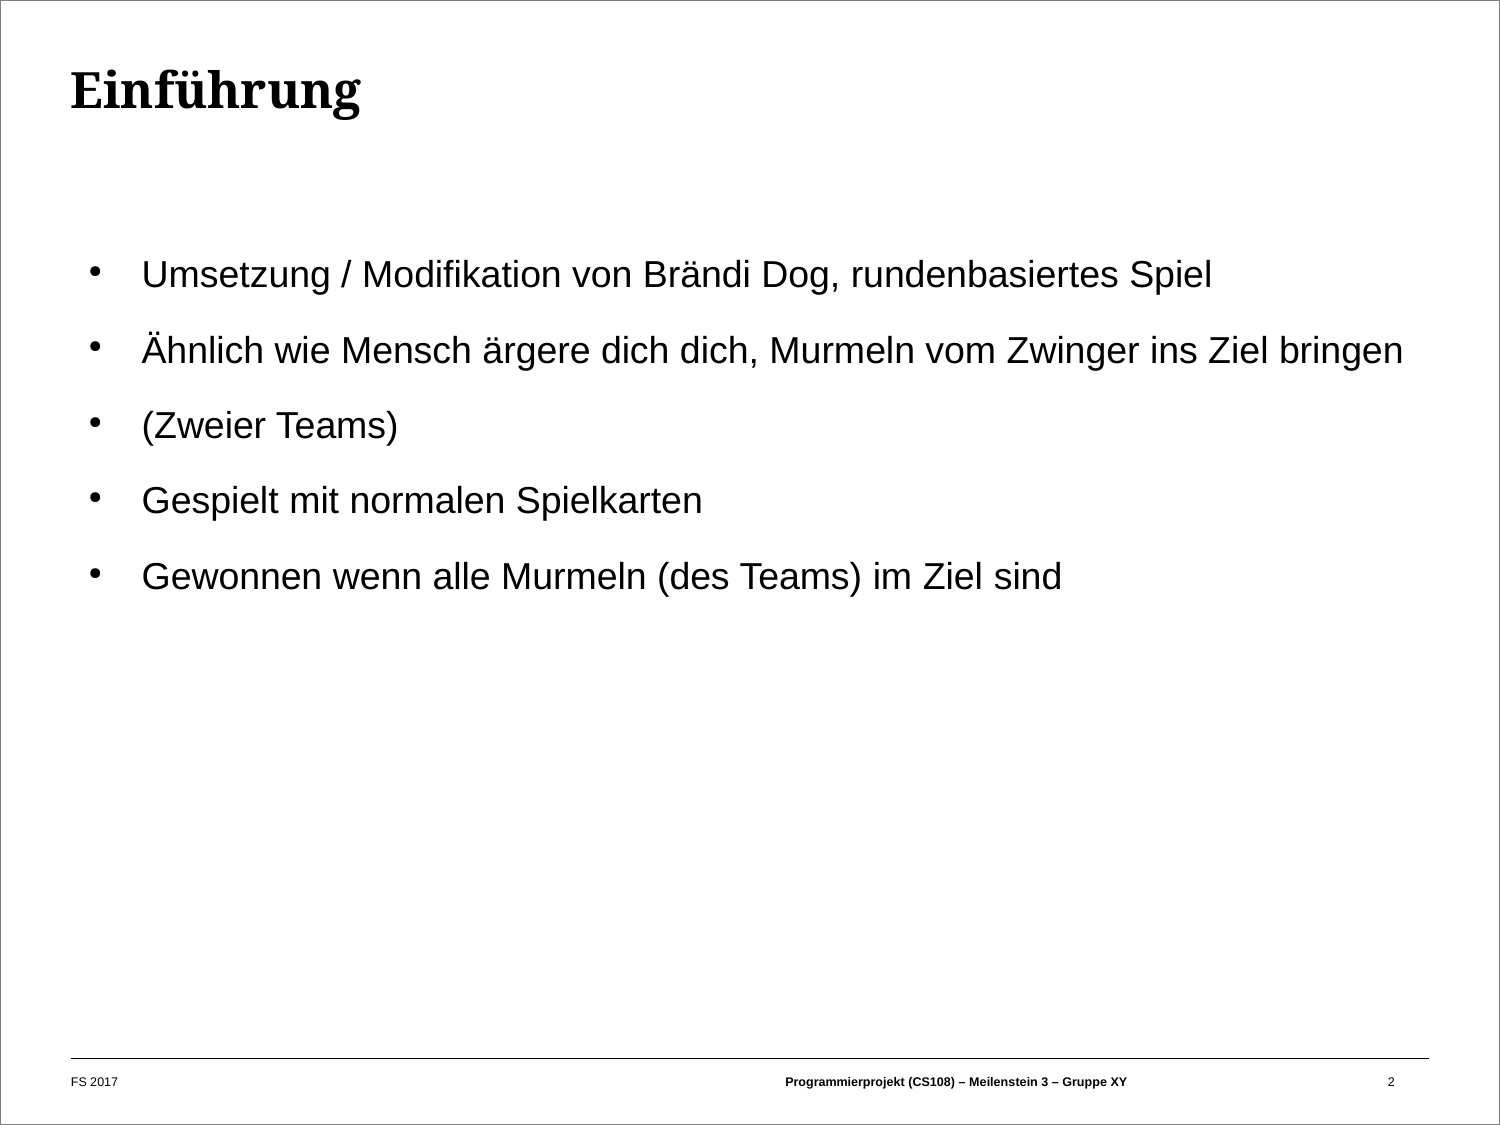

# Einführung
Umsetzung / Modifikation von Brändi Dog, rundenbasiertes Spiel
Ähnlich wie Mensch ärgere dich dich, Murmeln vom Zwinger ins Ziel bringen
(Zweier Teams)
Gespielt mit normalen Spielkarten
Gewonnen wenn alle Murmeln (des Teams) im Ziel sind
FS 2017
Programmierprojekt (CS108) – Meilenstein 3 – Gruppe XY